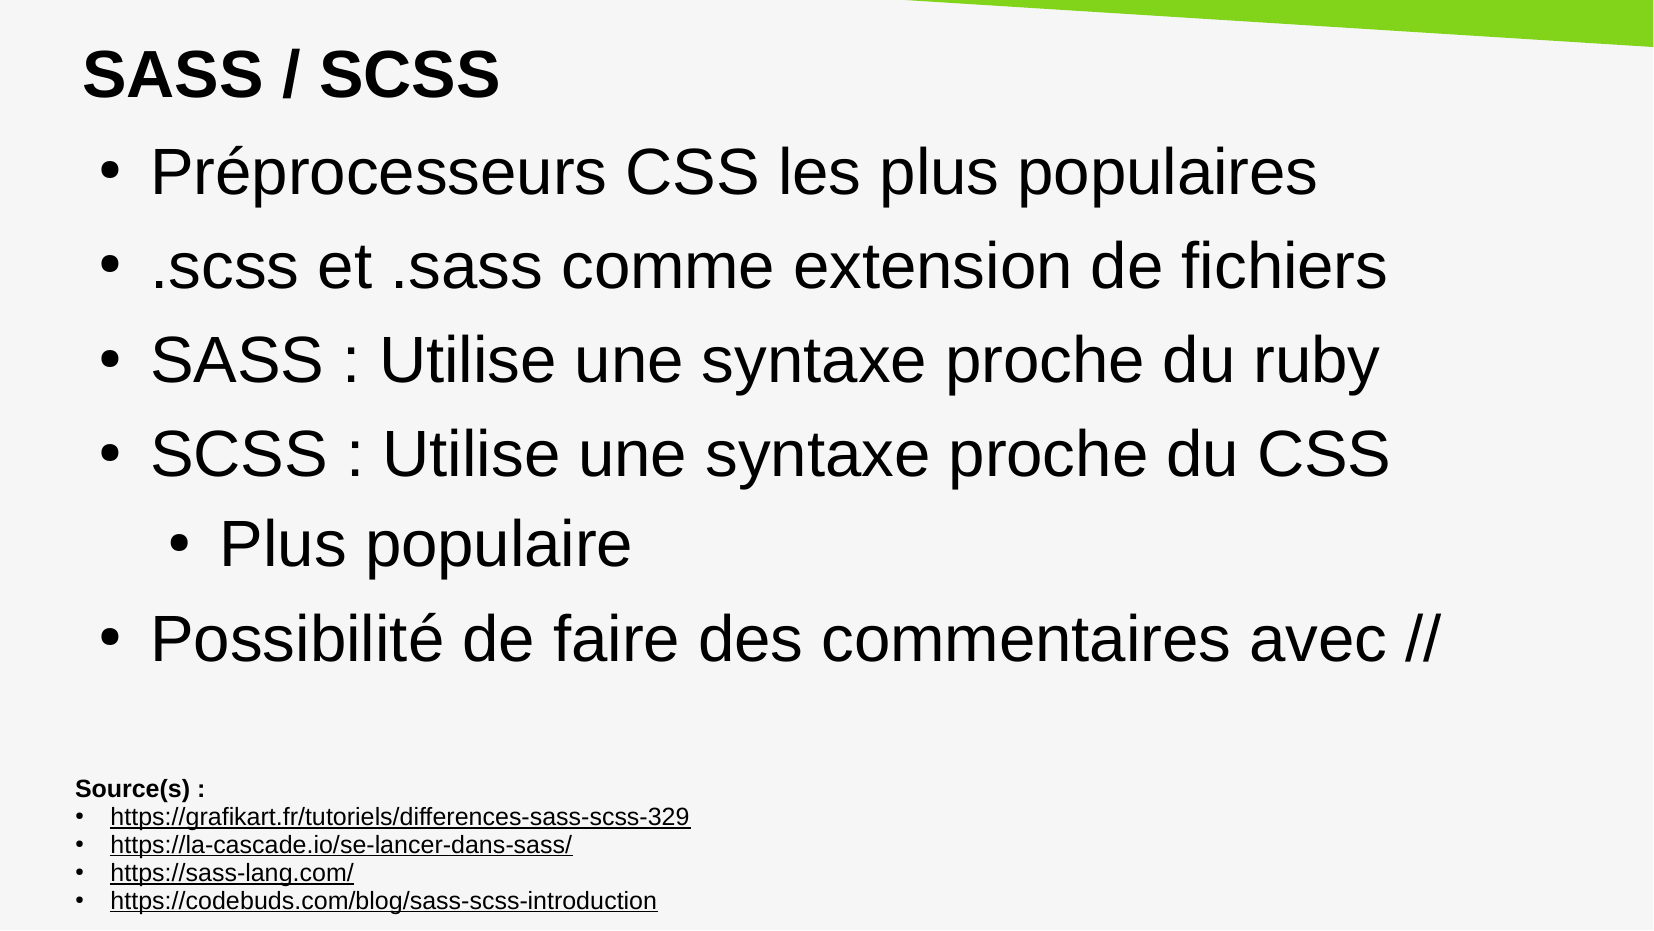

# SASS / SCSS
Préprocesseurs CSS les plus populaires
.scss et .sass comme extension de fichiers
SASS : Utilise une syntaxe proche du ruby
SCSS : Utilise une syntaxe proche du CSS
Plus populaire
Possibilité de faire des commentaires avec //
Source(s) :
https://grafikart.fr/tutoriels/differences-sass-scss-329
https://la-cascade.io/se-lancer-dans-sass/
https://sass-lang.com/
https://codebuds.com/blog/sass-scss-introduction